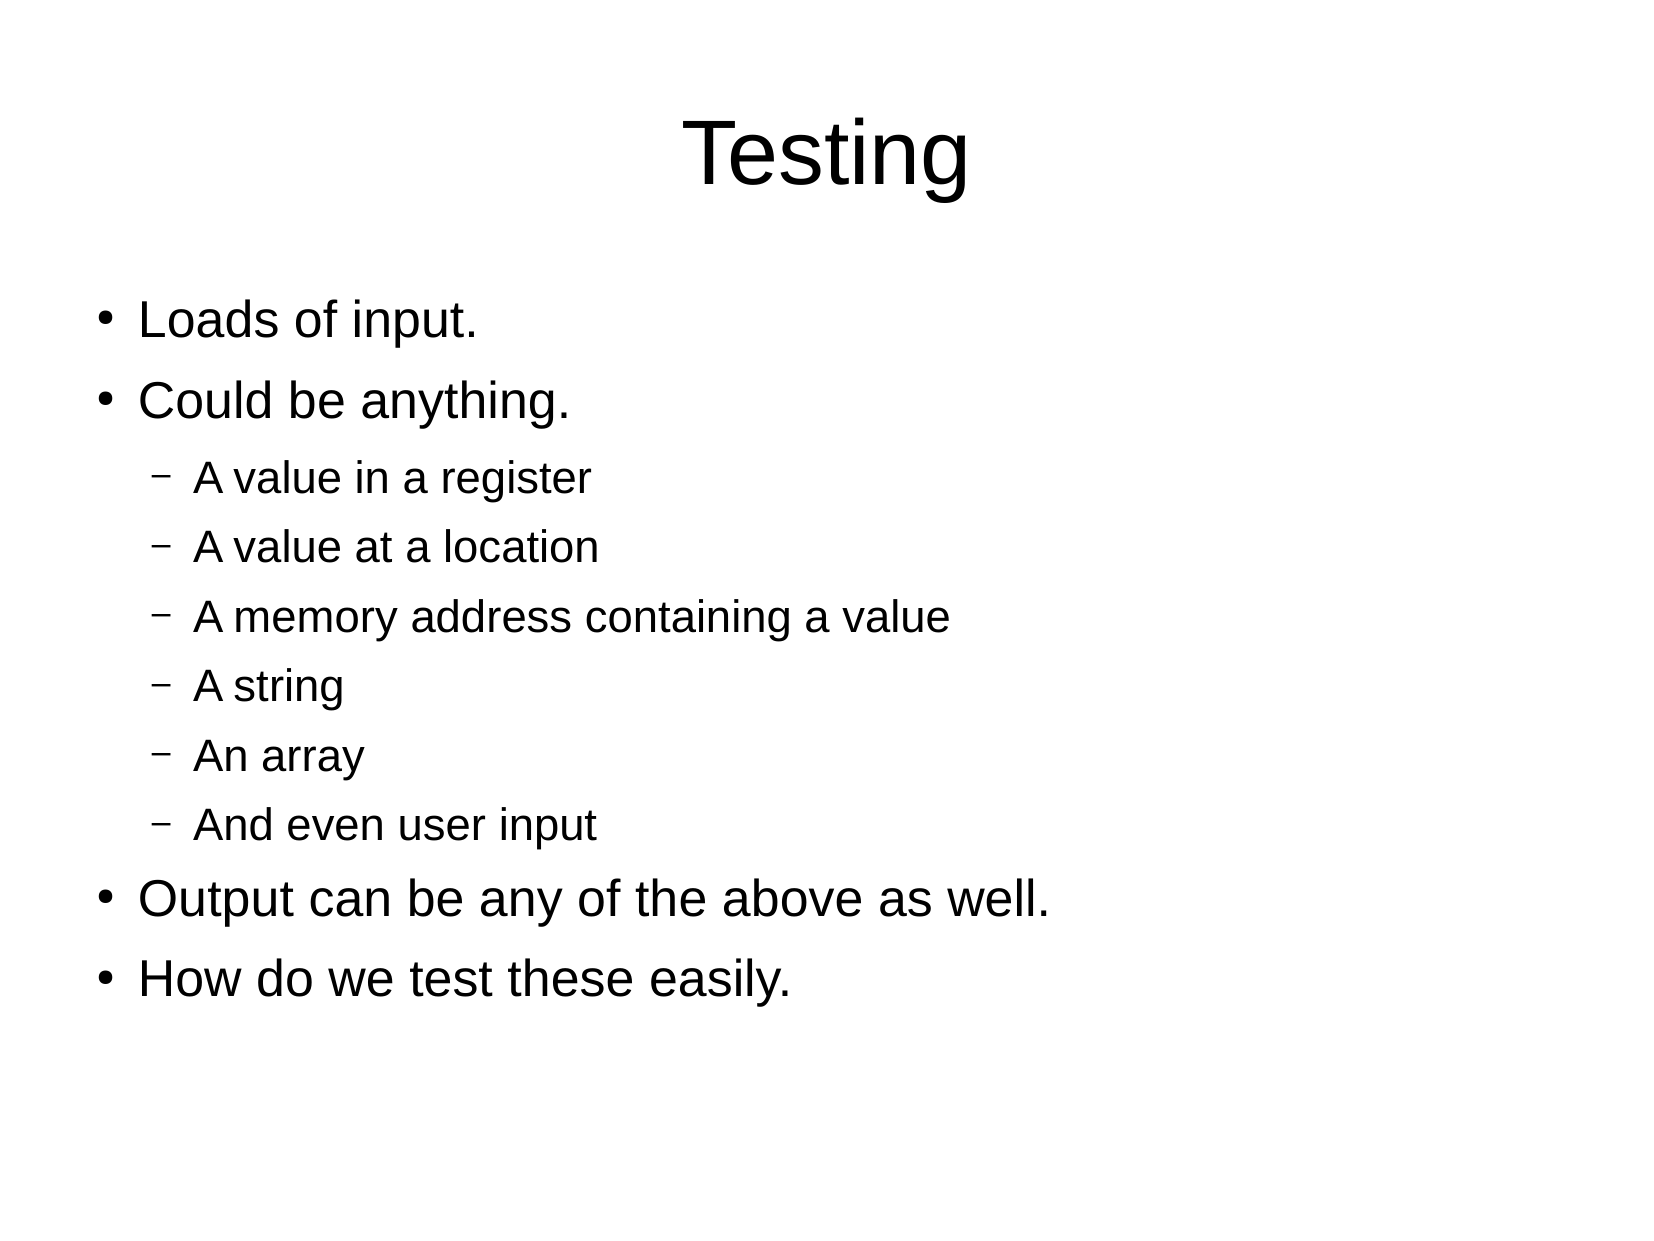

# Testing
Loads of input.
Could be anything.
A value in a register
A value at a location
A memory address containing a value
A string
An array
And even user input
Output can be any of the above as well.
How do we test these easily.